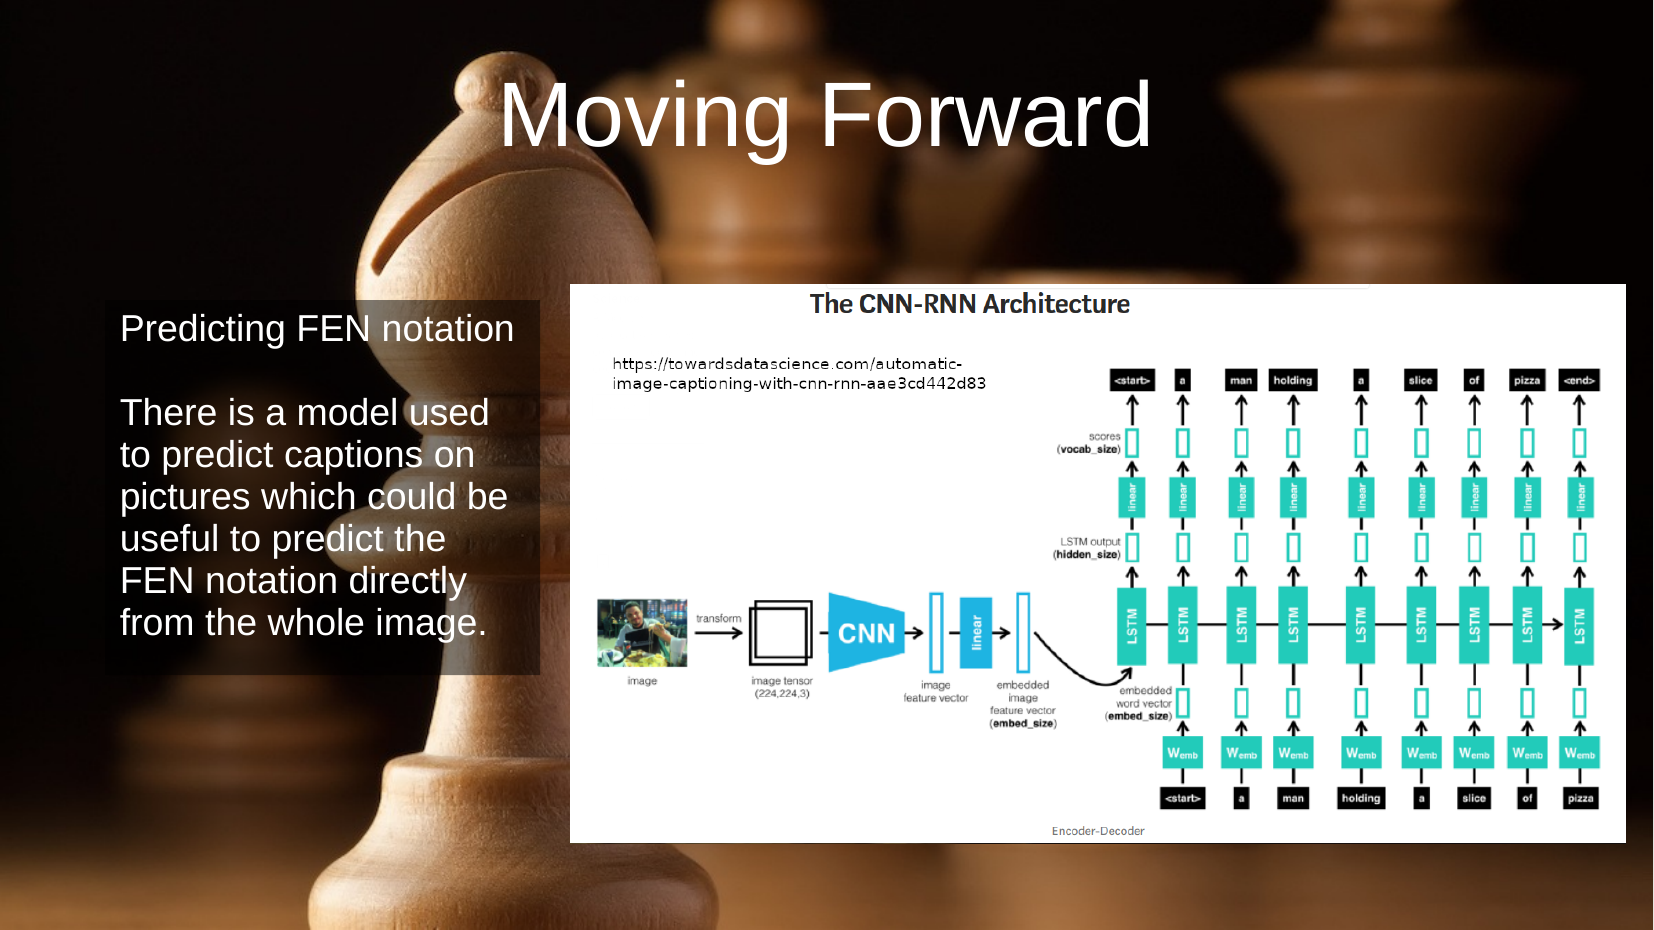

# Moving Forward
Predicting FEN notation
There is a model used to predict captions on pictures which could be useful to predict the FEN notation directly from the whole image.